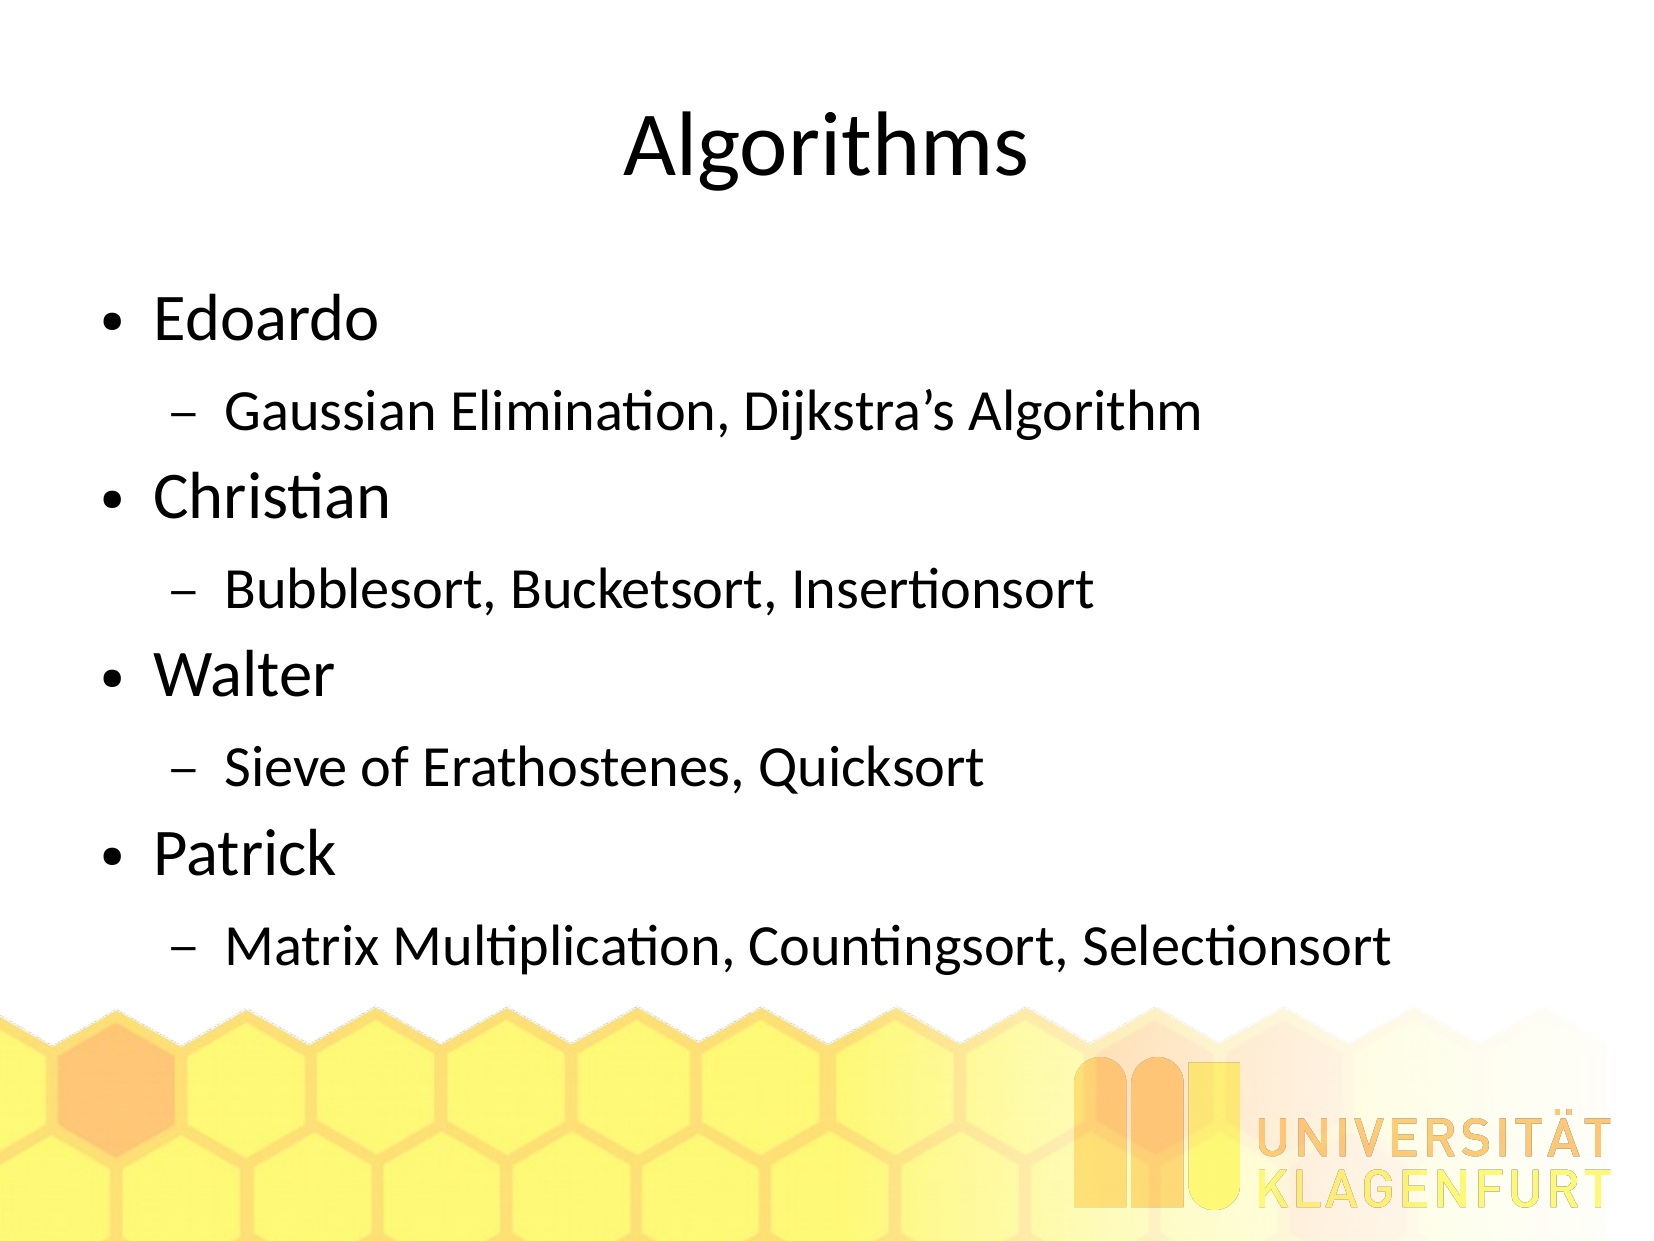

# Algorithms
Edoardo
Gaussian Elimination, Dijkstra’s Algorithm
Christian
Bubblesort, Bucketsort, Insertionsort
Walter
Sieve of Erathostenes, Quicksort
Patrick
Matrix Multiplication, Countingsort, Selectionsort